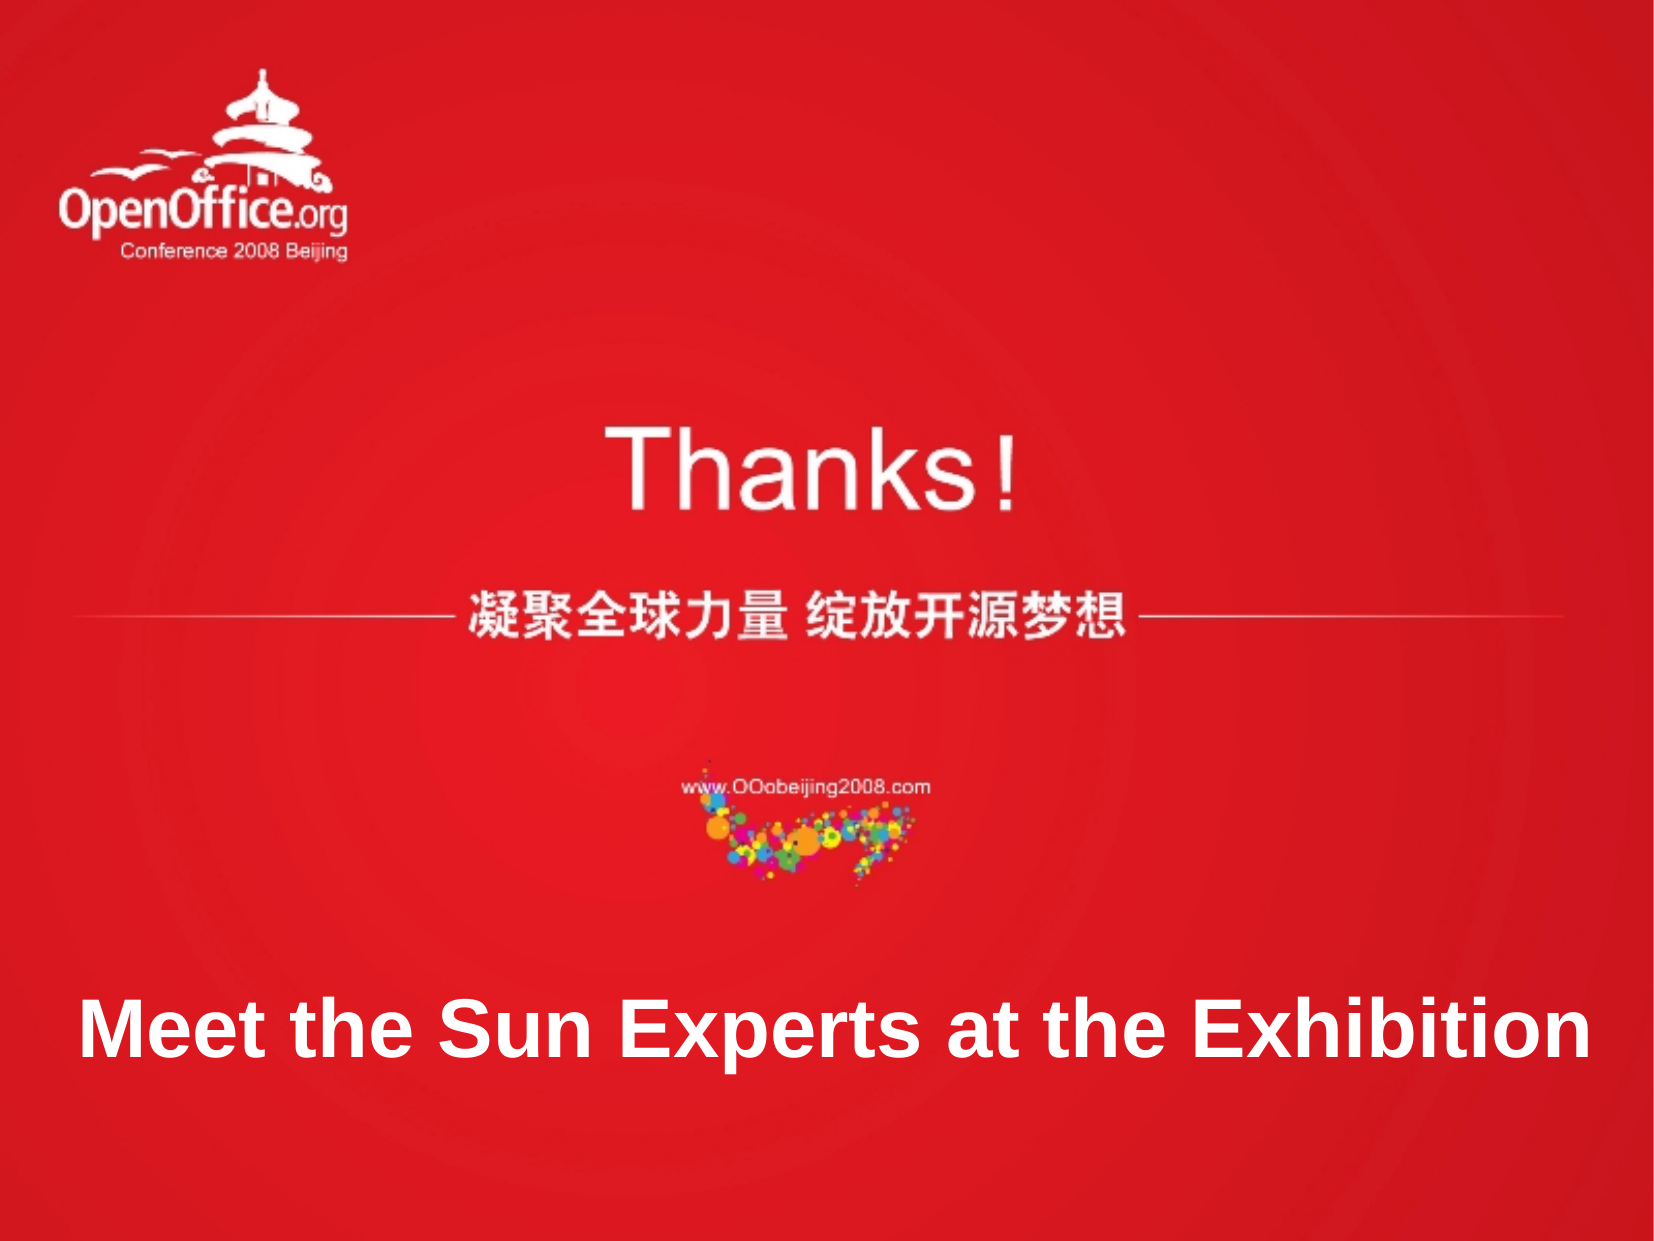

Meet the Sun Experts at the Exhibition